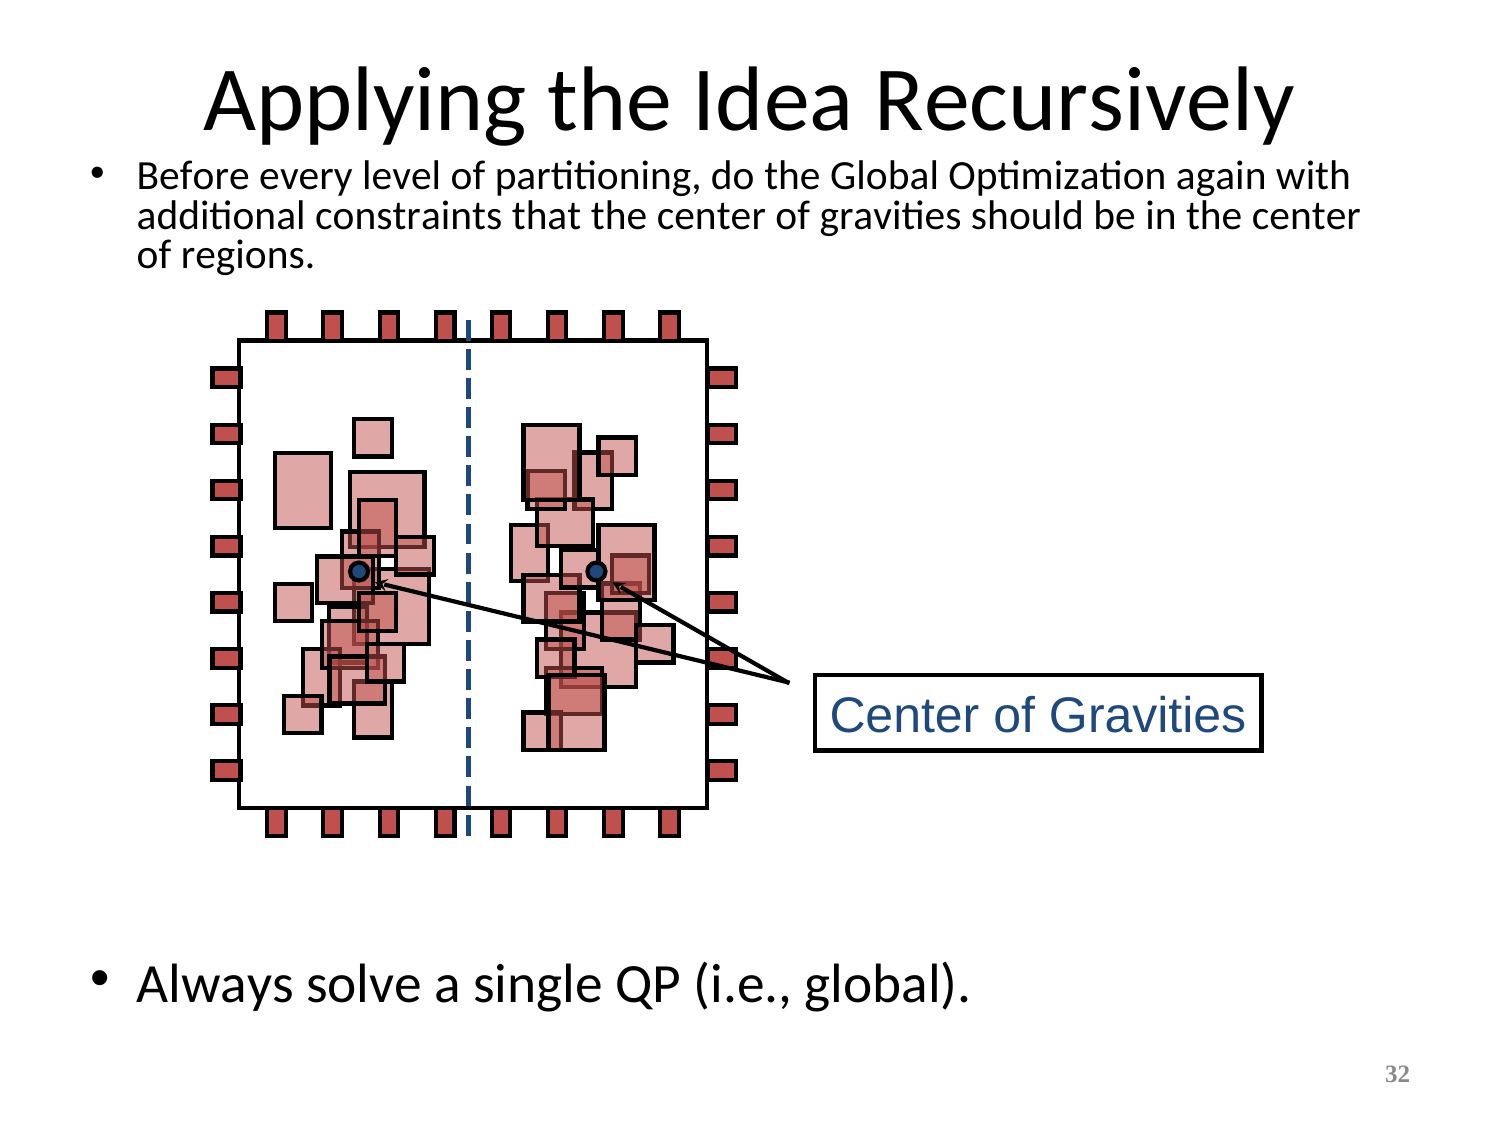

# Applying the Idea Recursively
Before every level of partitioning, do the Global Optimization again with additional constraints that the center of gravities should be in the center of regions.
Always solve a single QP (i.e., global).
Center of Gravities